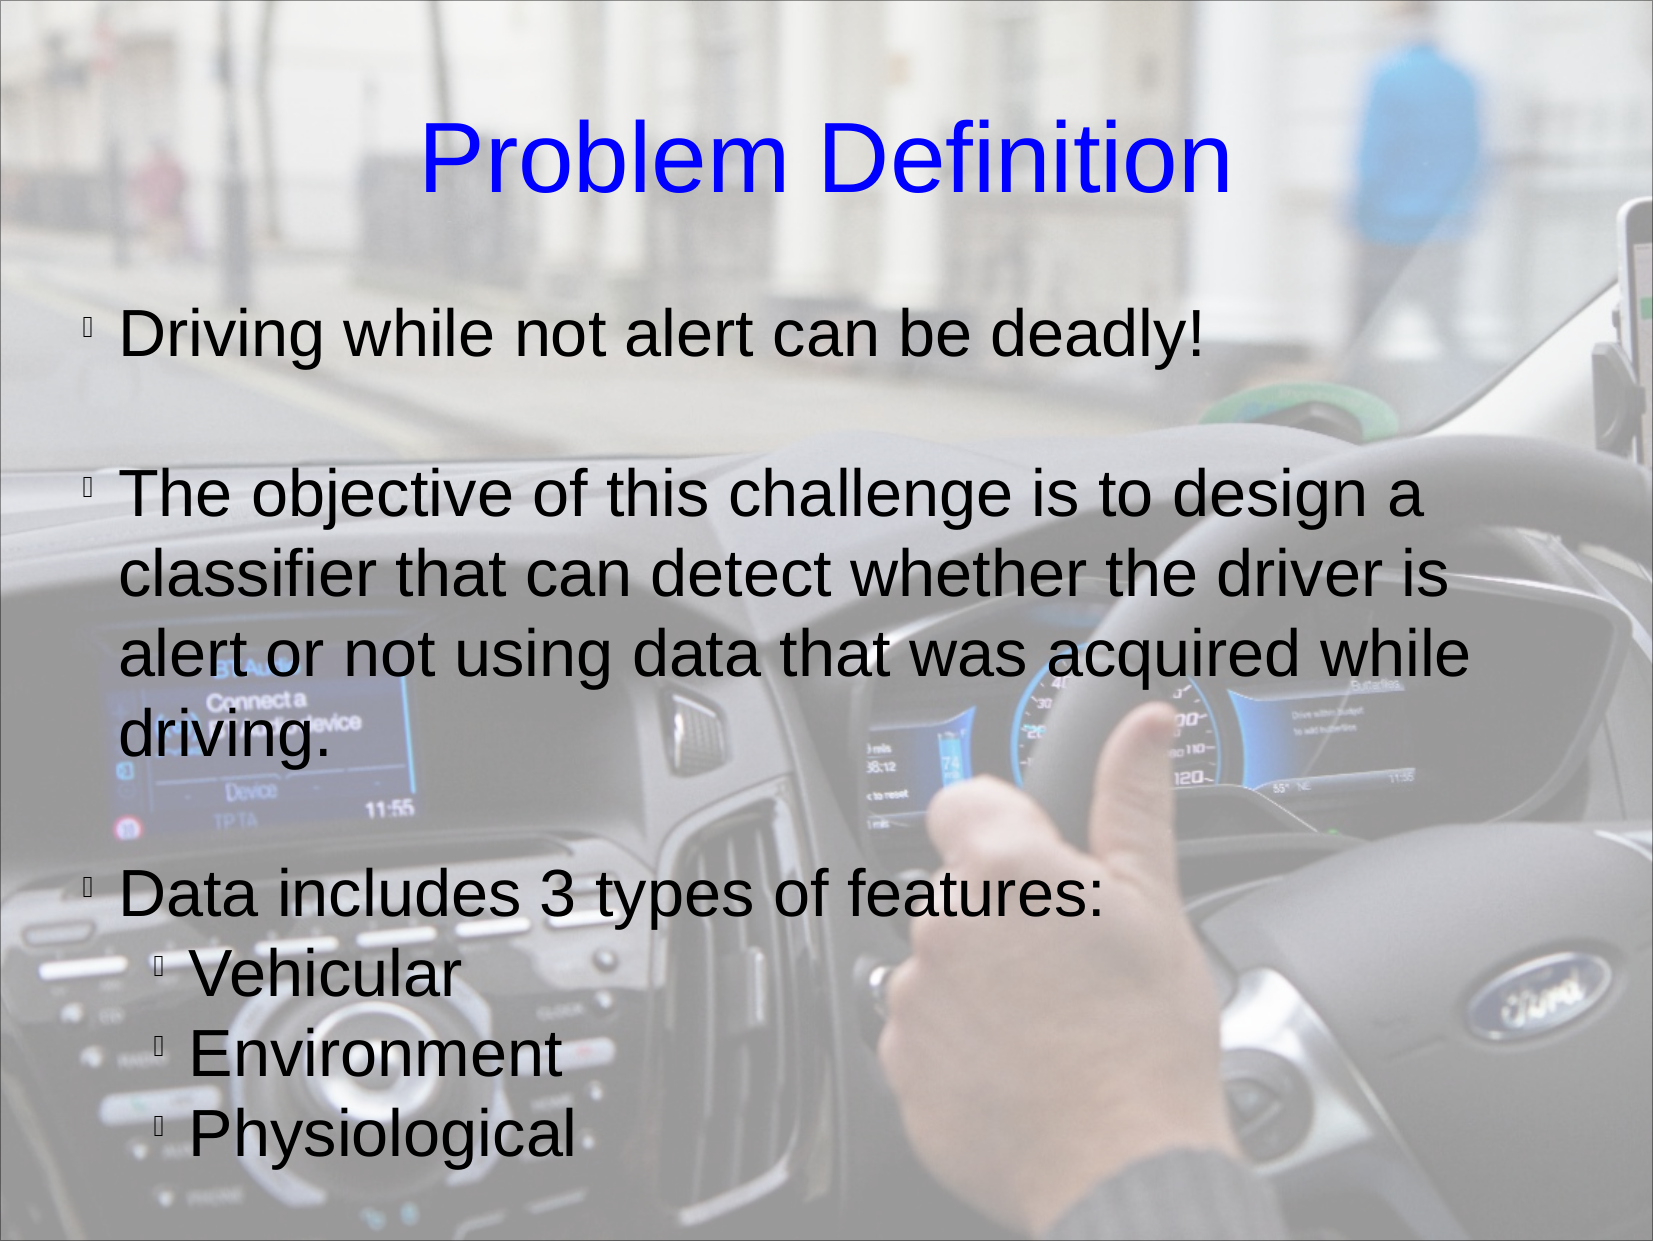

Problem Definition
Driving while not alert can be deadly!
The objective of this challenge is to design a classifier that can detect whether the driver is alert or not using data that was acquired while driving.
Data includes 3 types of features:
Vehicular
Environment
Physiological